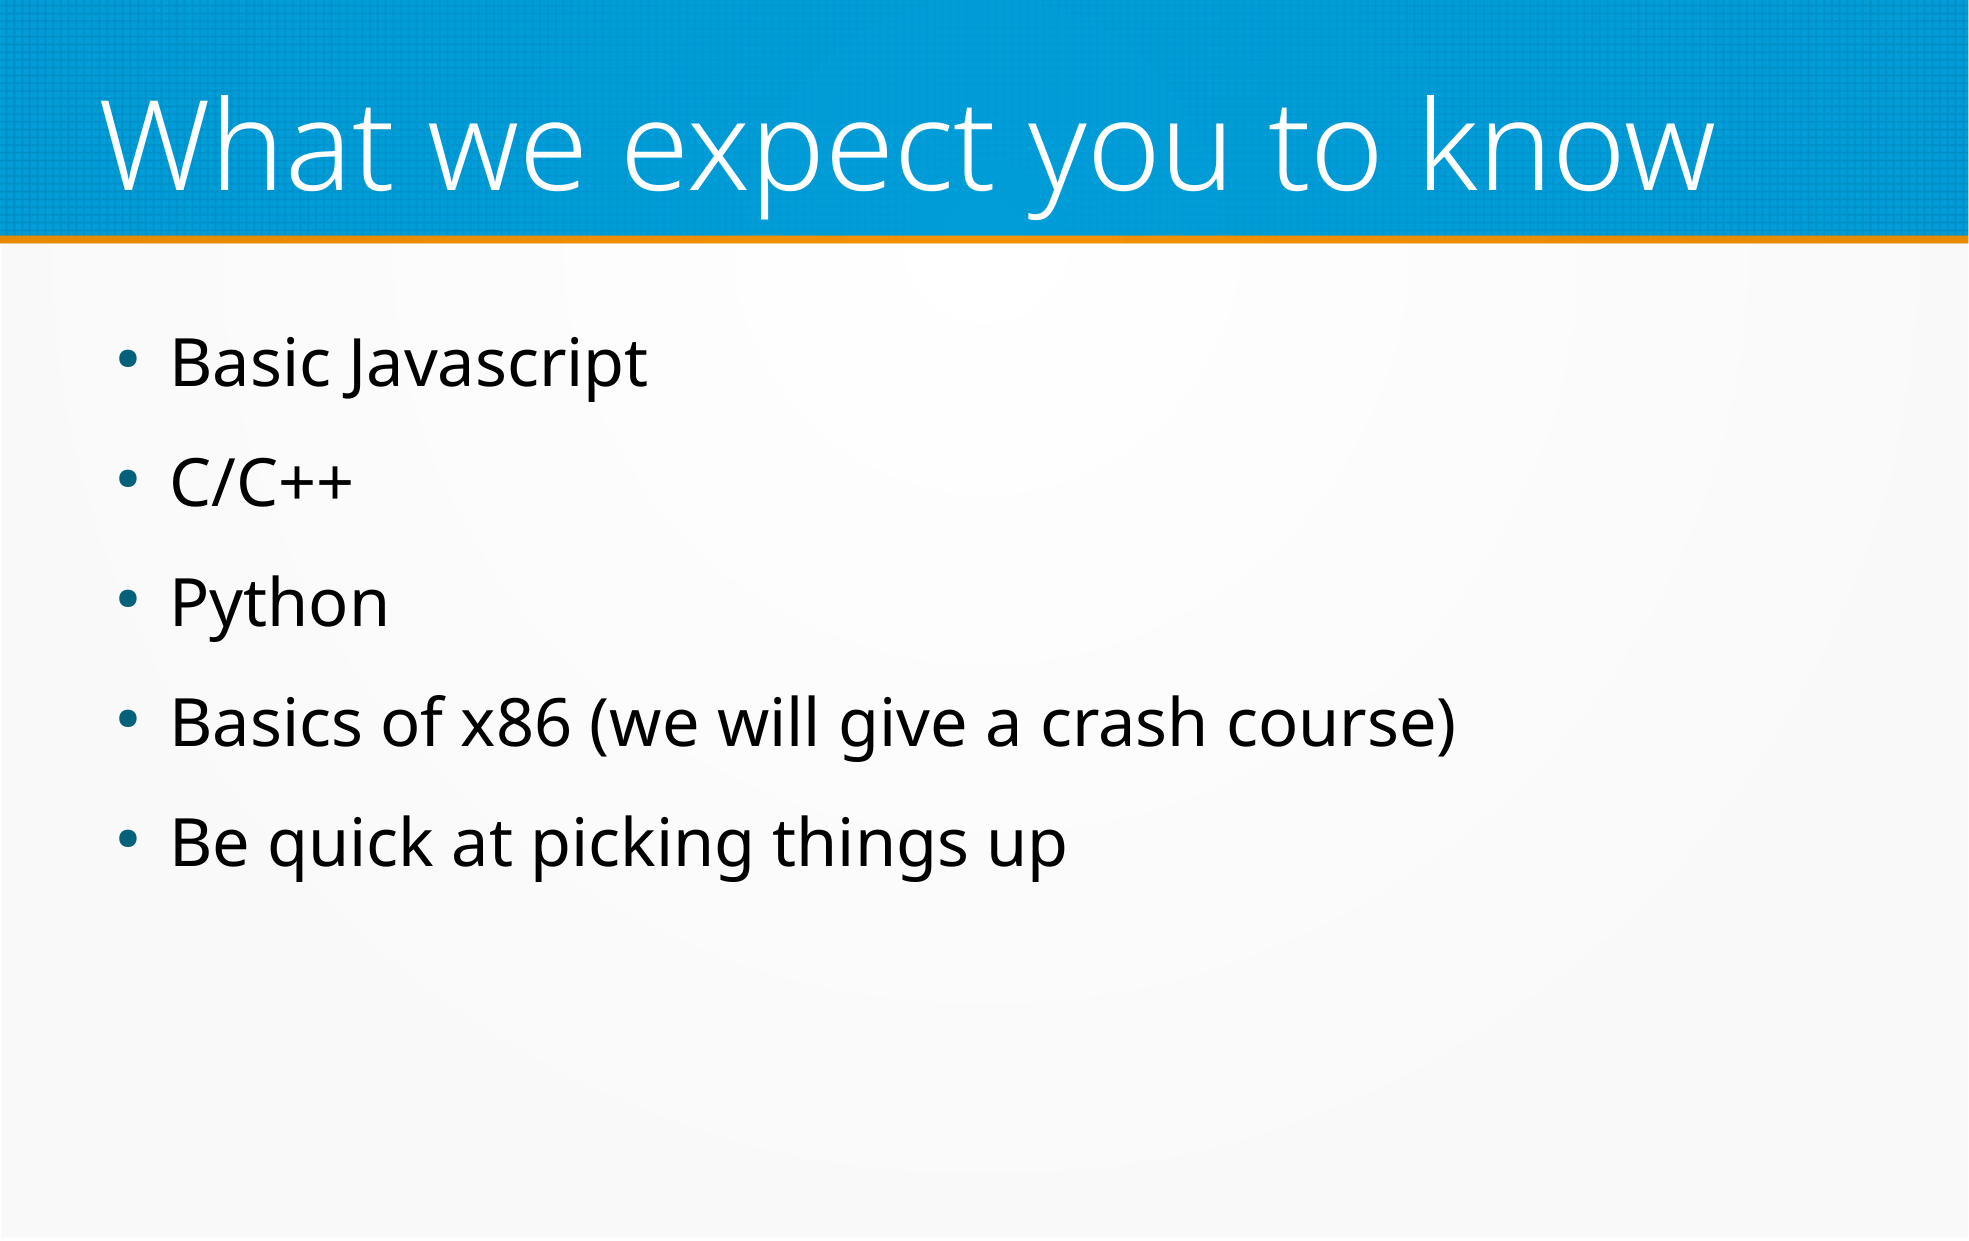

# What we expect you to know
Basic Javascript
C/C++
Python
Basics of x86 (we will give a crash course)
Be quick at picking things up